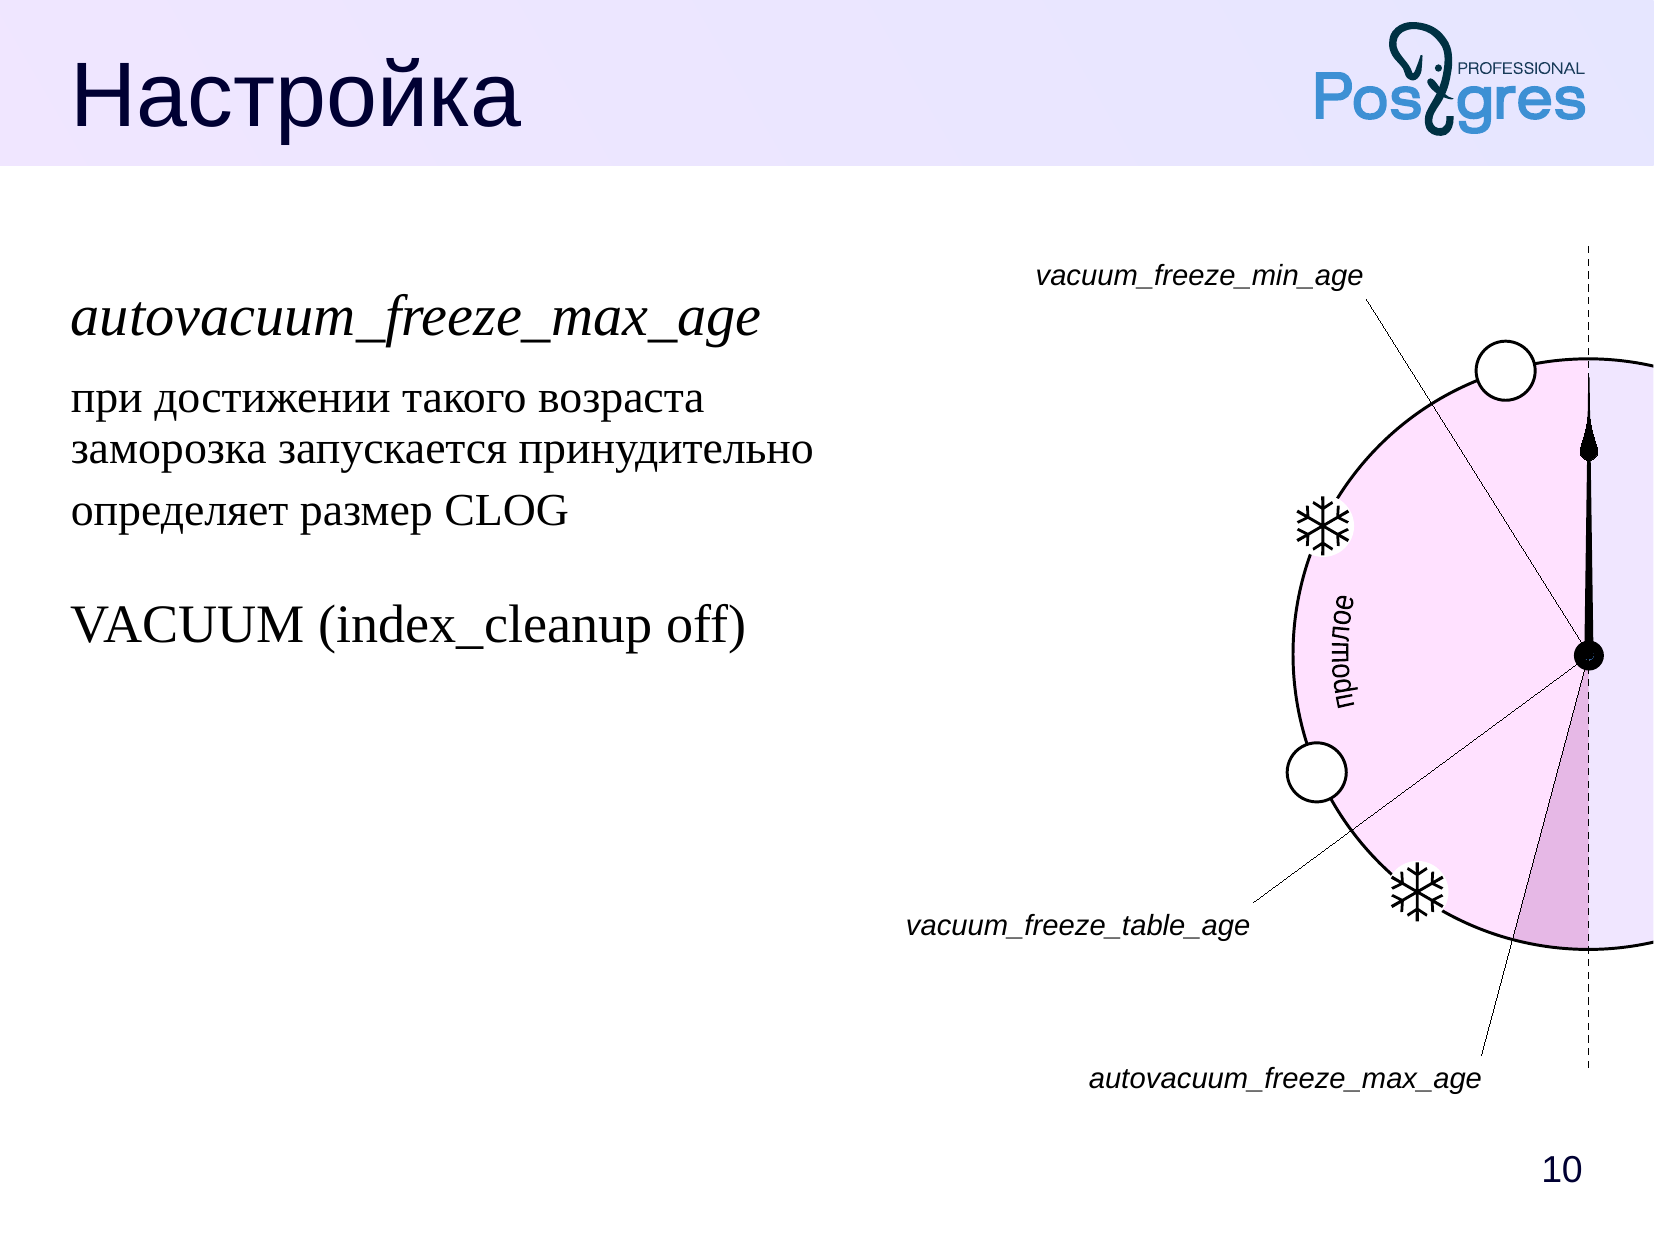

Настройка
vacuum_freeze_min_age
# autovacuum_freeze_max_age
при достижении такого возраста
заморозка запускается принудительно
определяет размер CLOG
VACUUM (index_cleanup off)
будущее
прошлое
vacuum_freeze_table_age
autovacuum_freeze_max_age